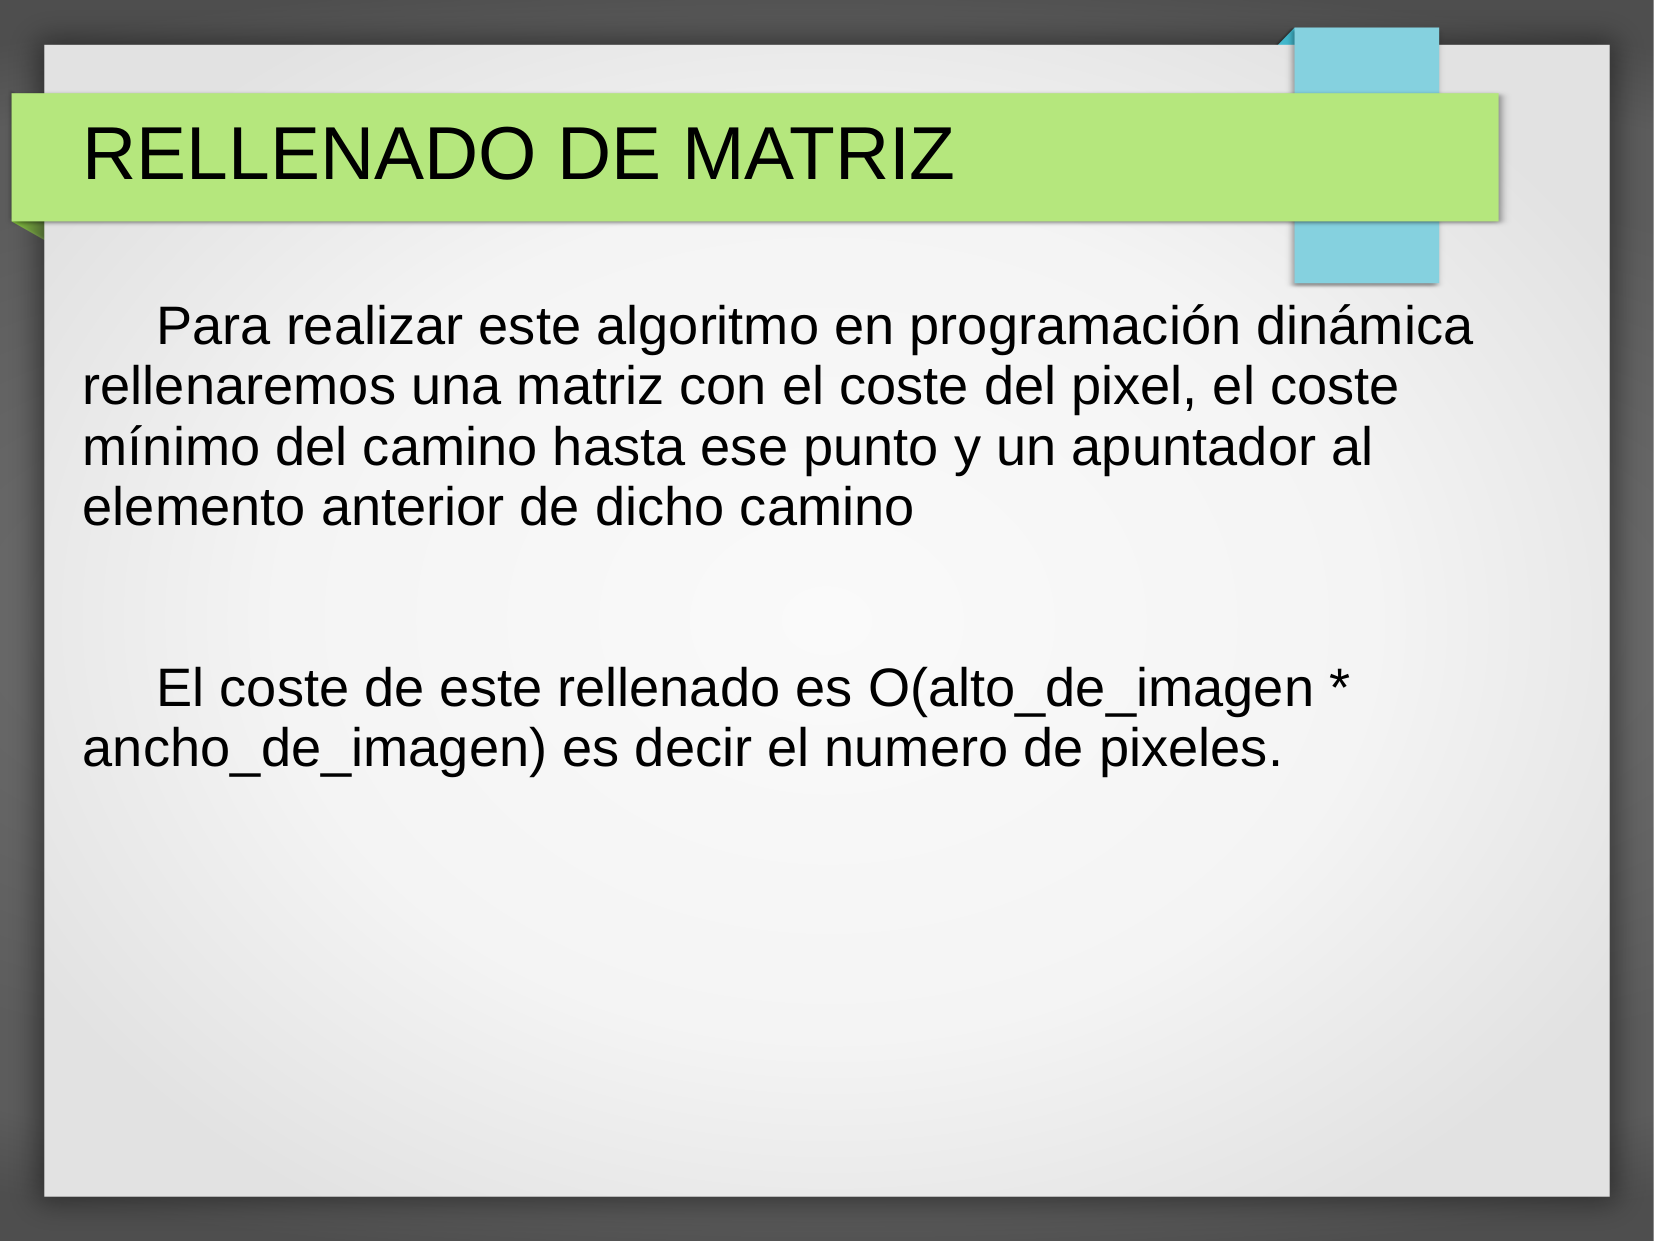

# RELLENADO DE MATRIZ
 	Para realizar este algoritmo en programación dinámica rellenaremos una matriz con el coste del pixel, el coste mínimo del camino hasta ese punto y un apuntador al elemento anterior de dicho camino
 	El coste de este rellenado es O(alto_de_imagen * ancho_de_imagen) es decir el numero de pixeles.